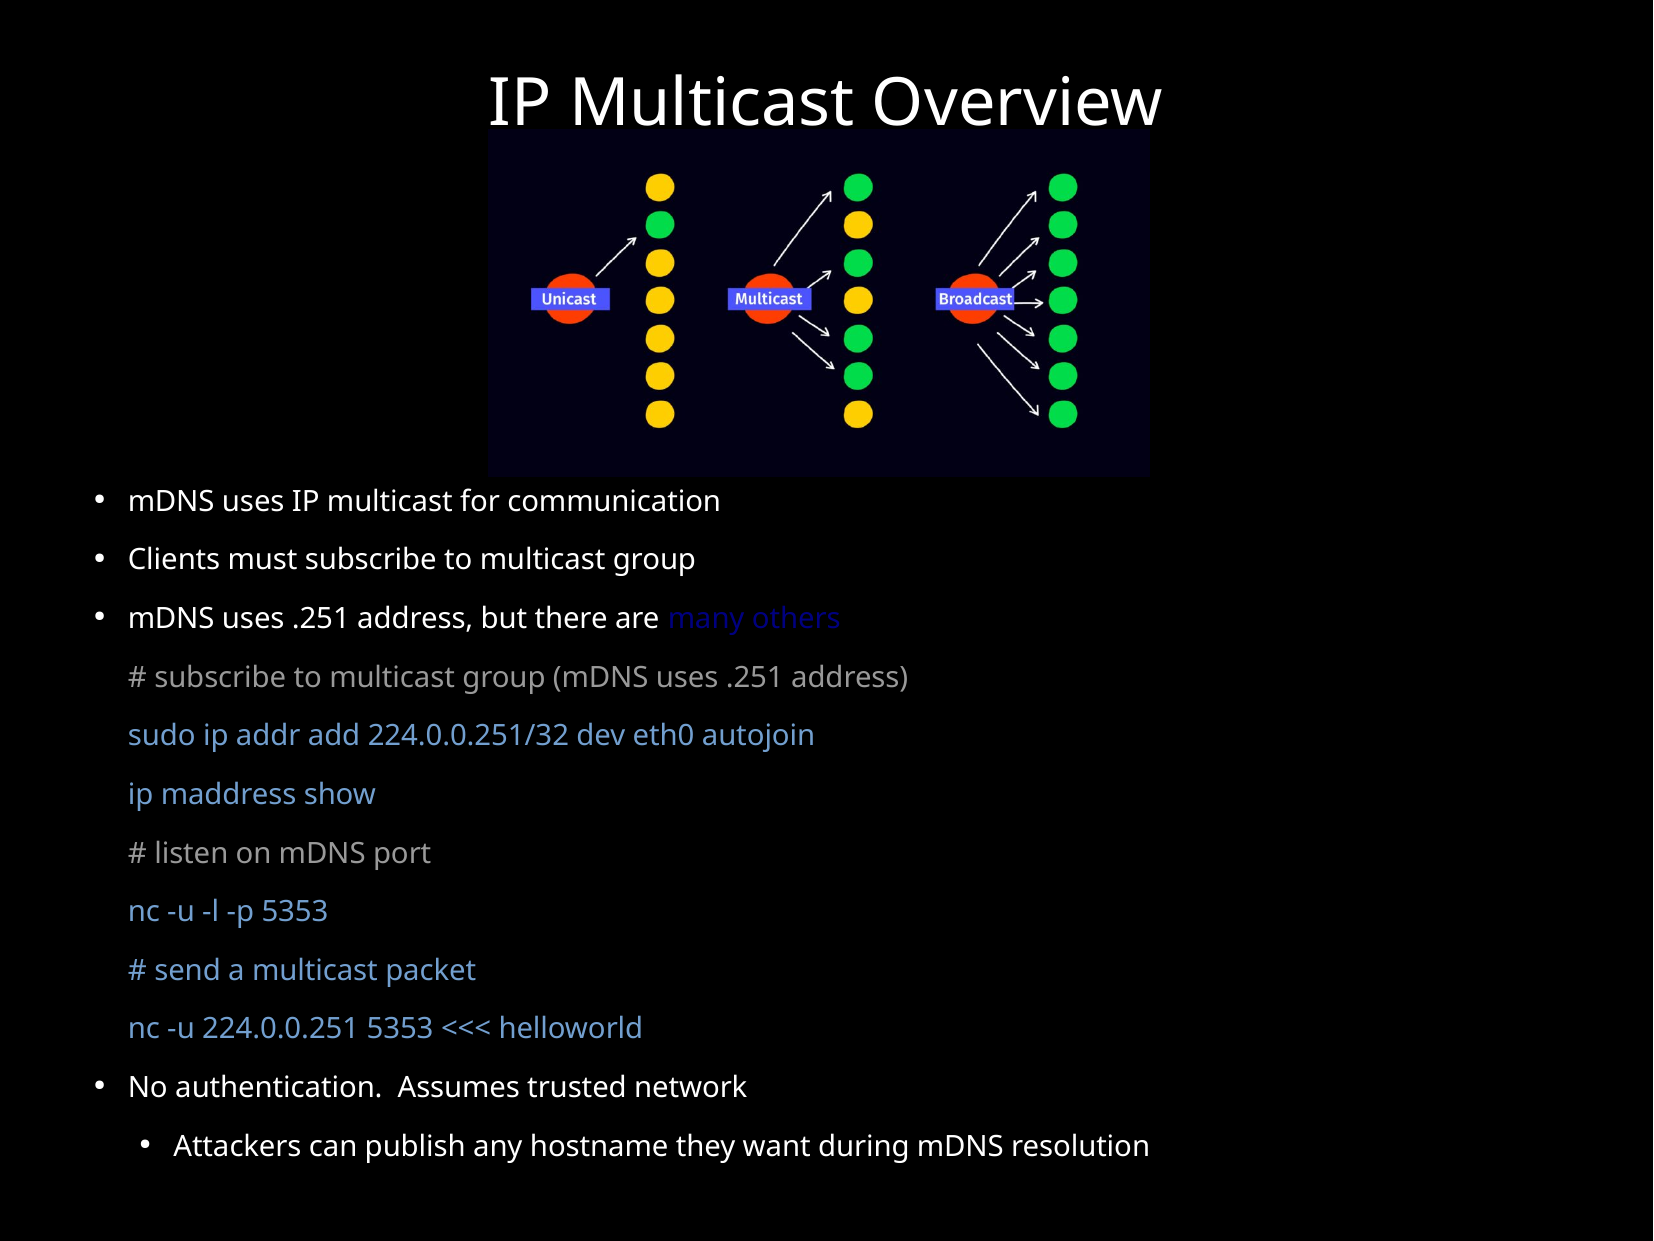

# IP Multicast Overview
mDNS uses IP multicast for communication
Clients must subscribe to multicast group
mDNS uses .251 address, but there are many others
# subscribe to multicast group (mDNS uses .251 address)
sudo ip addr add 224.0.0.251/32 dev eth0 autojoin
ip maddress show
# listen on mDNS port
nc -u -l -p 5353
# send a multicast packet
nc -u 224.0.0.251 5353 <<< helloworld
No authentication. Assumes trusted network
Attackers can publish any hostname they want during mDNS resolution